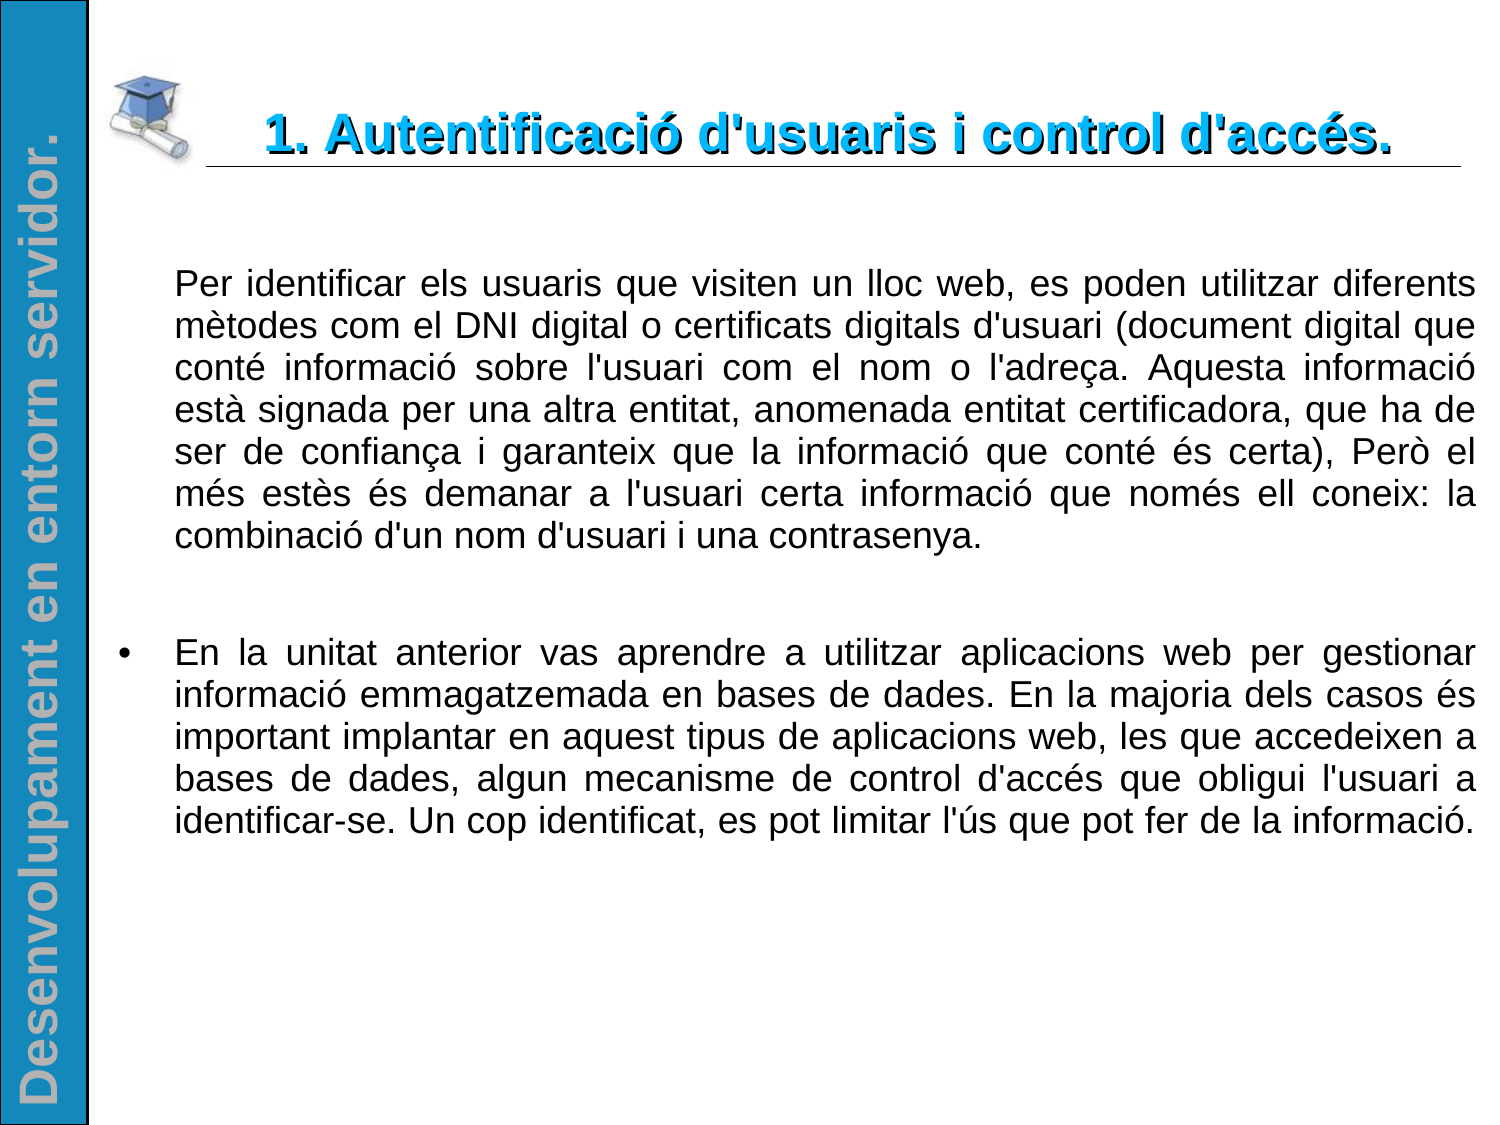

# 1. Autentificació d'usuaris i control d'accés.
Per identificar els usuaris que visiten un lloc web, es poden utilitzar diferents mètodes com el DNI digital o certificats digitals d'usuari (document digital que conté informació sobre l'usuari com el nom o l'adreça. Aquesta informació està signada per una altra entitat, anomenada entitat certificadora, que ha de ser de confiança i garanteix que la informació que conté és certa), Però el més estès és demanar a l'usuari certa informació que només ell coneix: la combinació d'un nom d'usuari i una contrasenya.
En la unitat anterior vas aprendre a utilitzar aplicacions web per gestionar informació emmagatzemada en bases de dades. En la majoria dels casos és important implantar en aquest tipus de aplicacions web, les que accedeixen a bases de dades, algun mecanisme de control d'accés que obligui l'usuari a identificar-se. Un cop identificat, es pot limitar l'ús que pot fer de la informació.